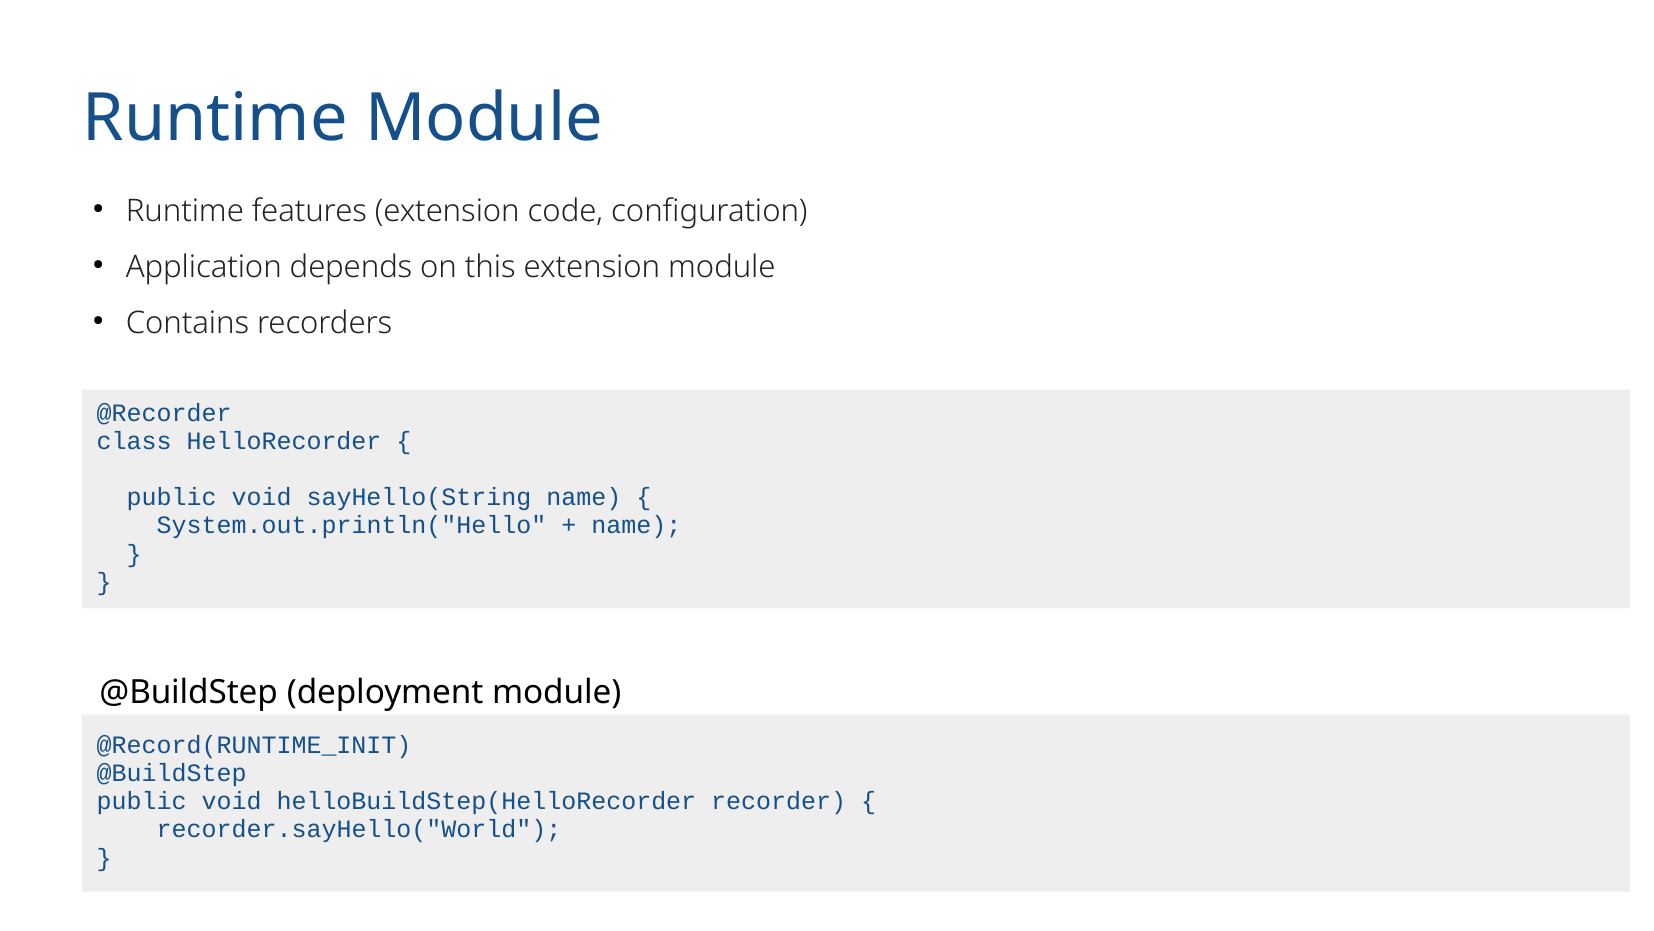

# Runtime Module
Runtime features (extension code, configuration)
Application depends on this extension module
Contains recorders
@Recorder
class HelloRecorder {
 public void sayHello(String name) {
 System.out.println("Hello" + name);
 }
}
@BuildStep (deployment module)
@Record(RUNTIME_INIT)
@BuildStep
public void helloBuildStep(HelloRecorder recorder) {
 recorder.sayHello("World");
}